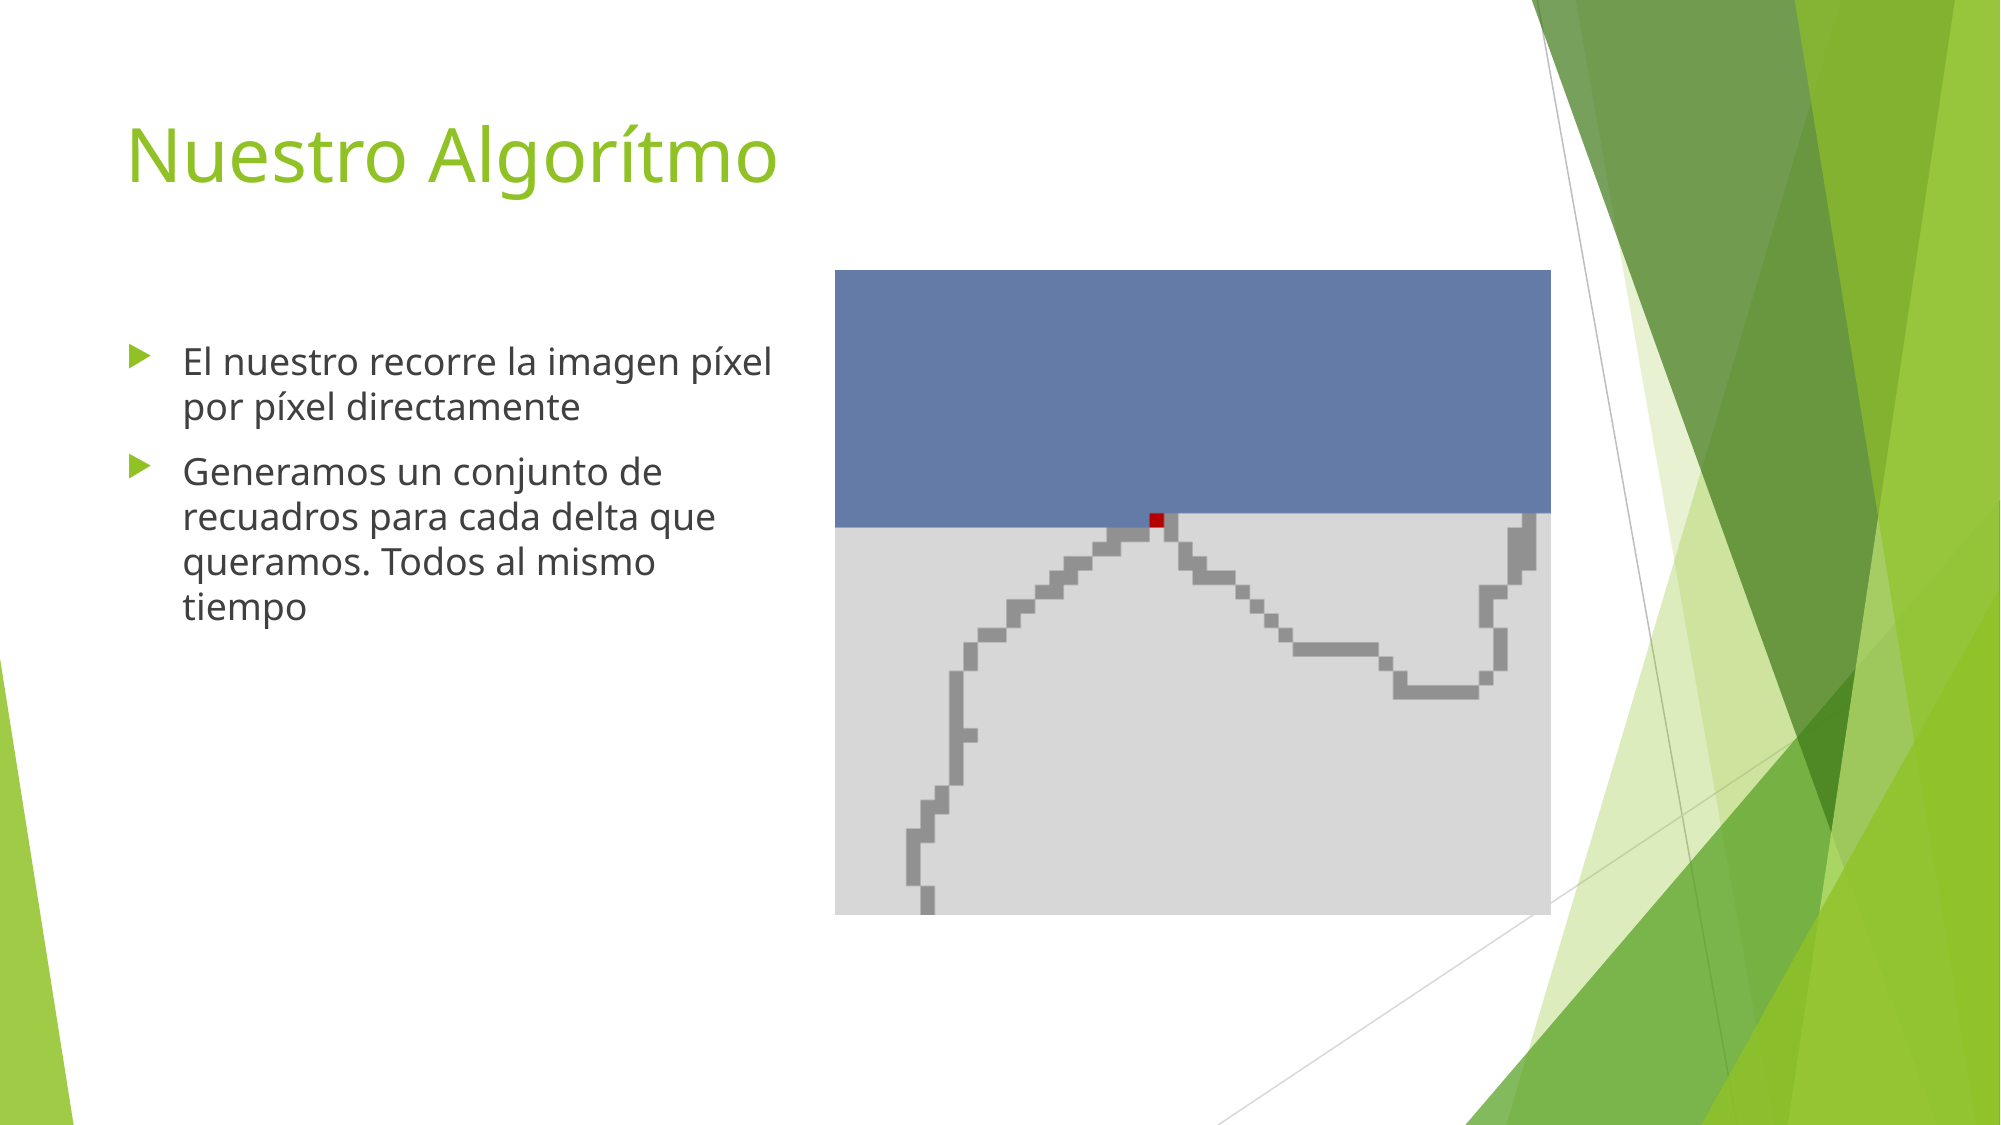

# Nuestro Algorítmo
El nuestro recorre la imagen píxel por píxel directamente
Generamos un conjunto de recuadros para cada delta que queramos. Todos al mismo tiempo